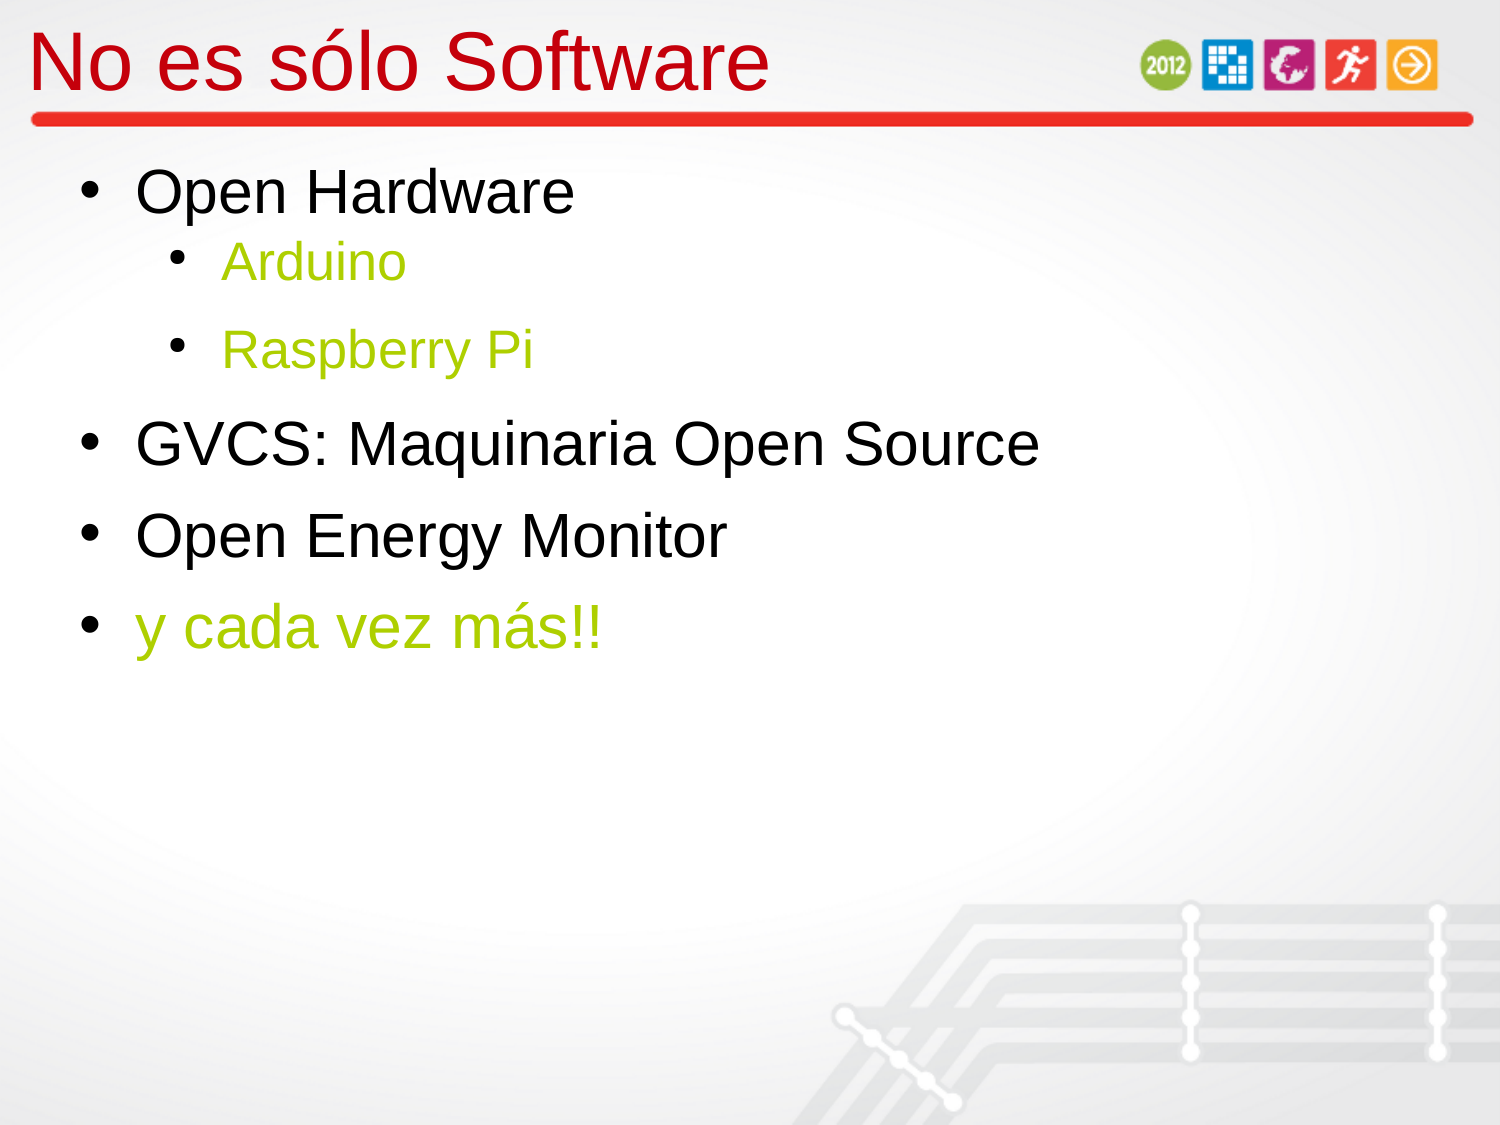

# No es sólo Software
Open Hardware
Arduino
Raspberry Pi
GVCS: Maquinaria Open Source
Open Energy Monitor
y cada vez más!!